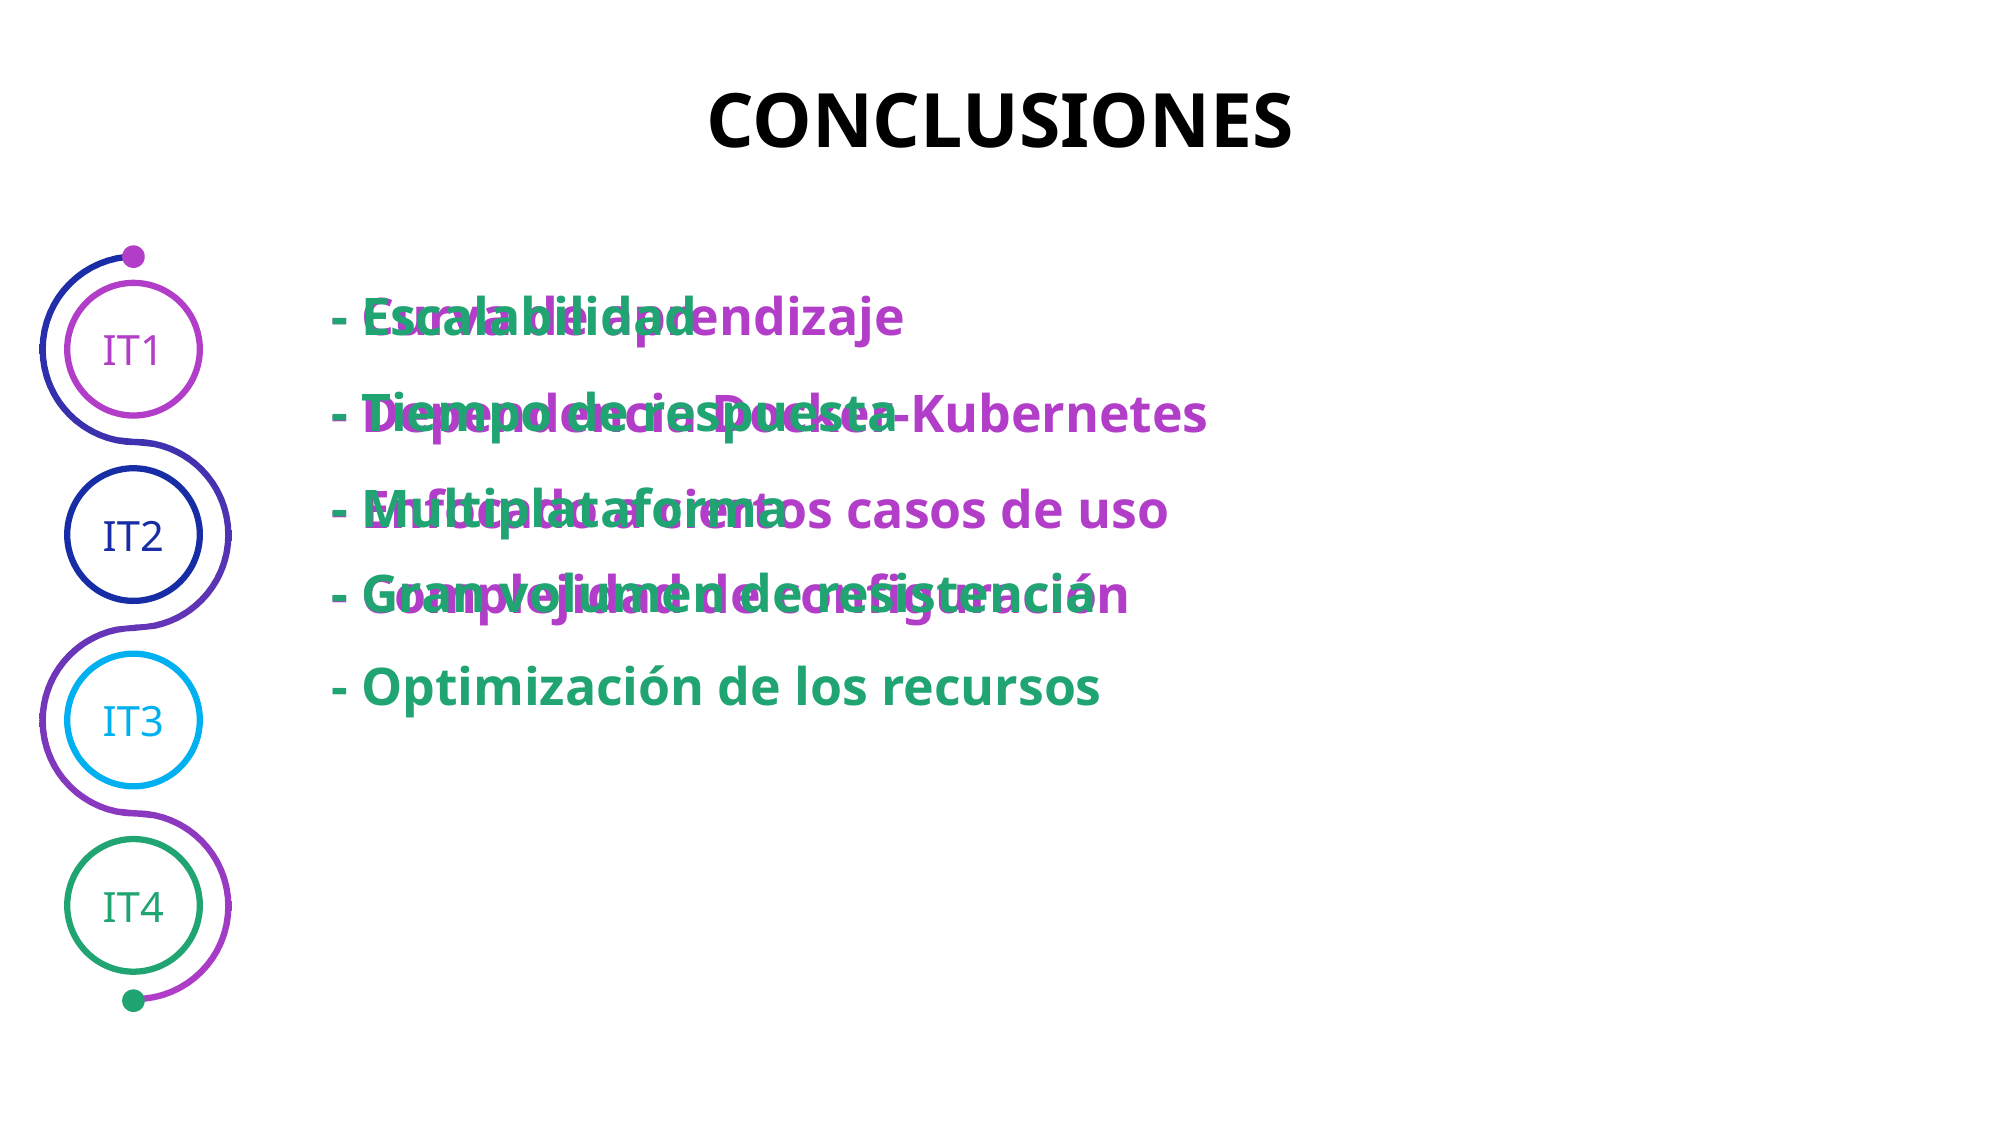

CONCLUSIONES
IT1
# - Curva de aprendizaje
- Escalabilidad
- Tiempo de respuesta
- Dependencia Docker-Kubernetes
IT2
- Multiplataforma
- Enfocado a ciertos casos de uso
- Gran volumen de resistencia
- Complejidad de configuración
IT3
- Optimización de los recursos
IT4